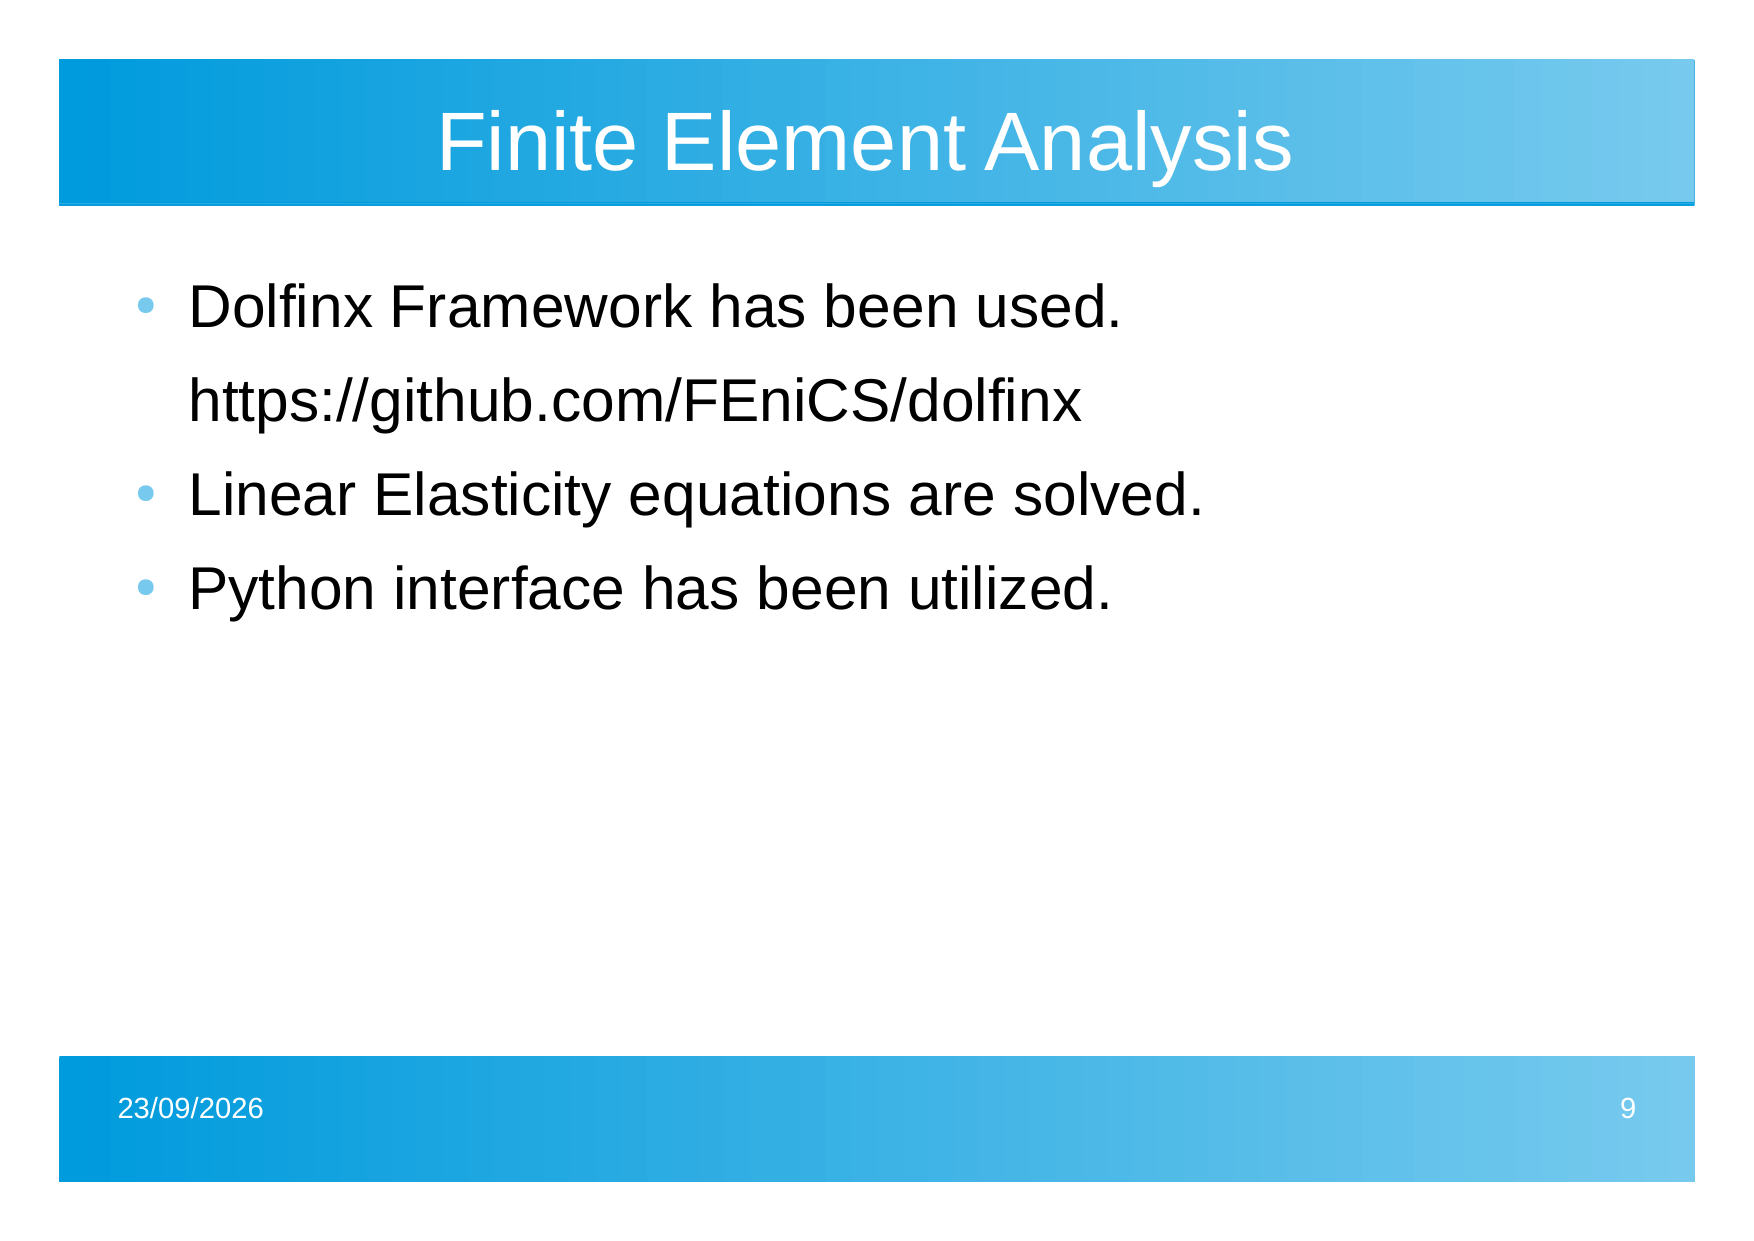

# Finite Element Analysis
Dolfinx Framework has been used.
https://github.com/FEniCS/dolfinx
Linear Elasticity equations are solved.
Python interface has been utilized.
9